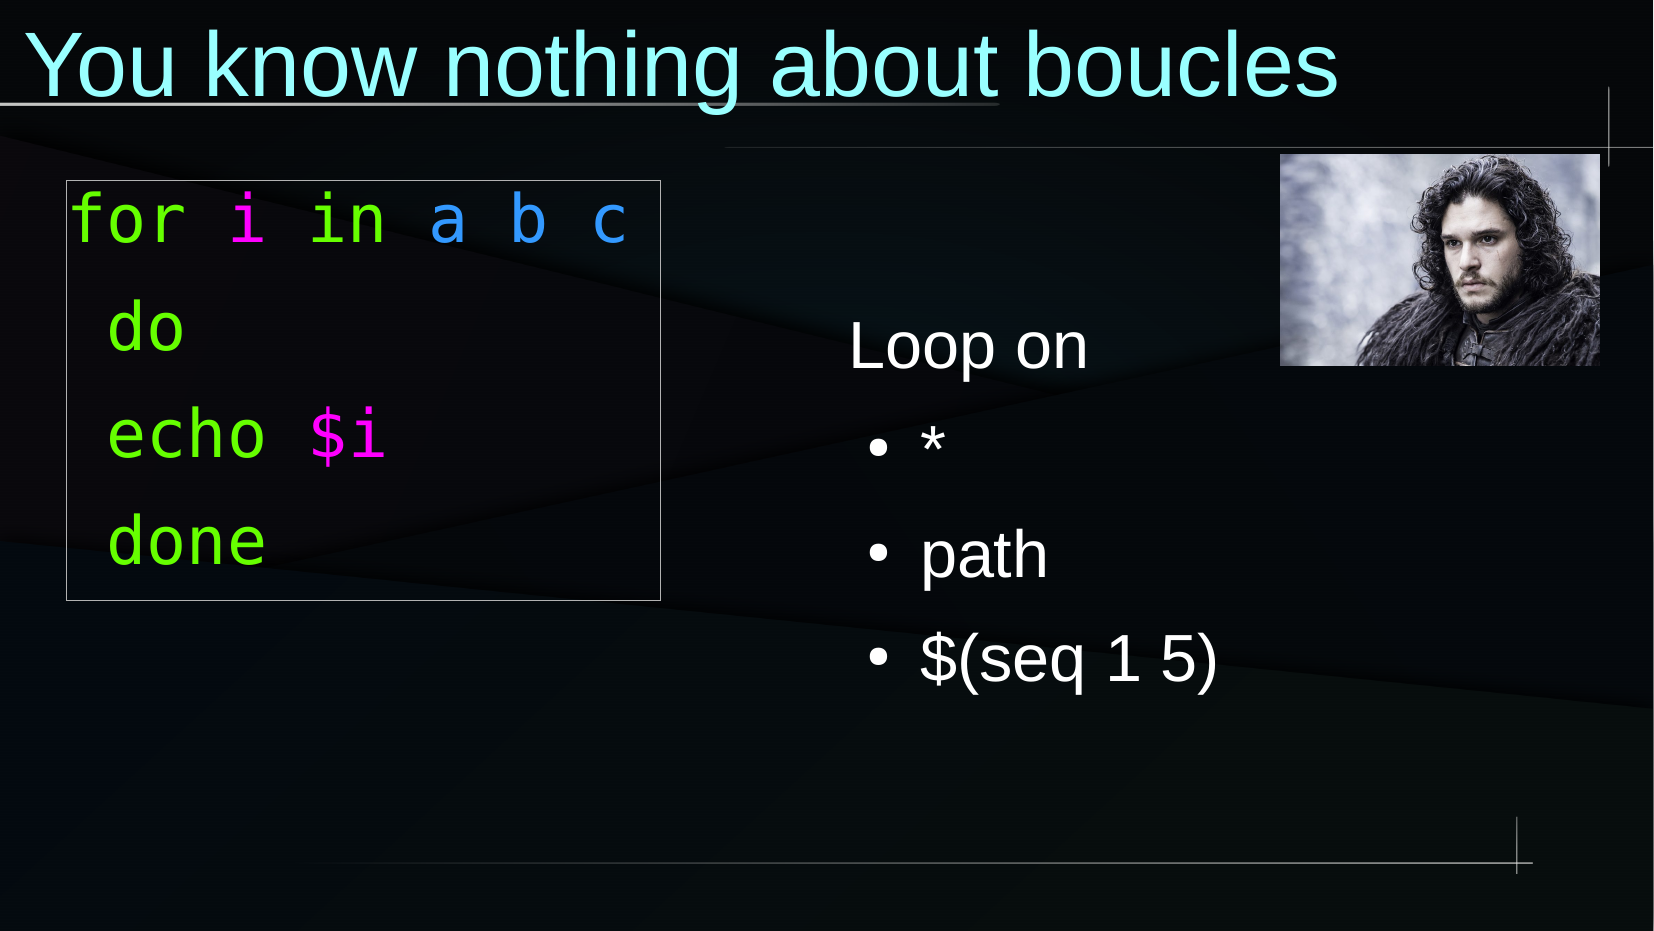

# You know nothing about boucles
for i in a b c
 do
 echo $i
 done
Loop on
*
path
$(seq 1 5)